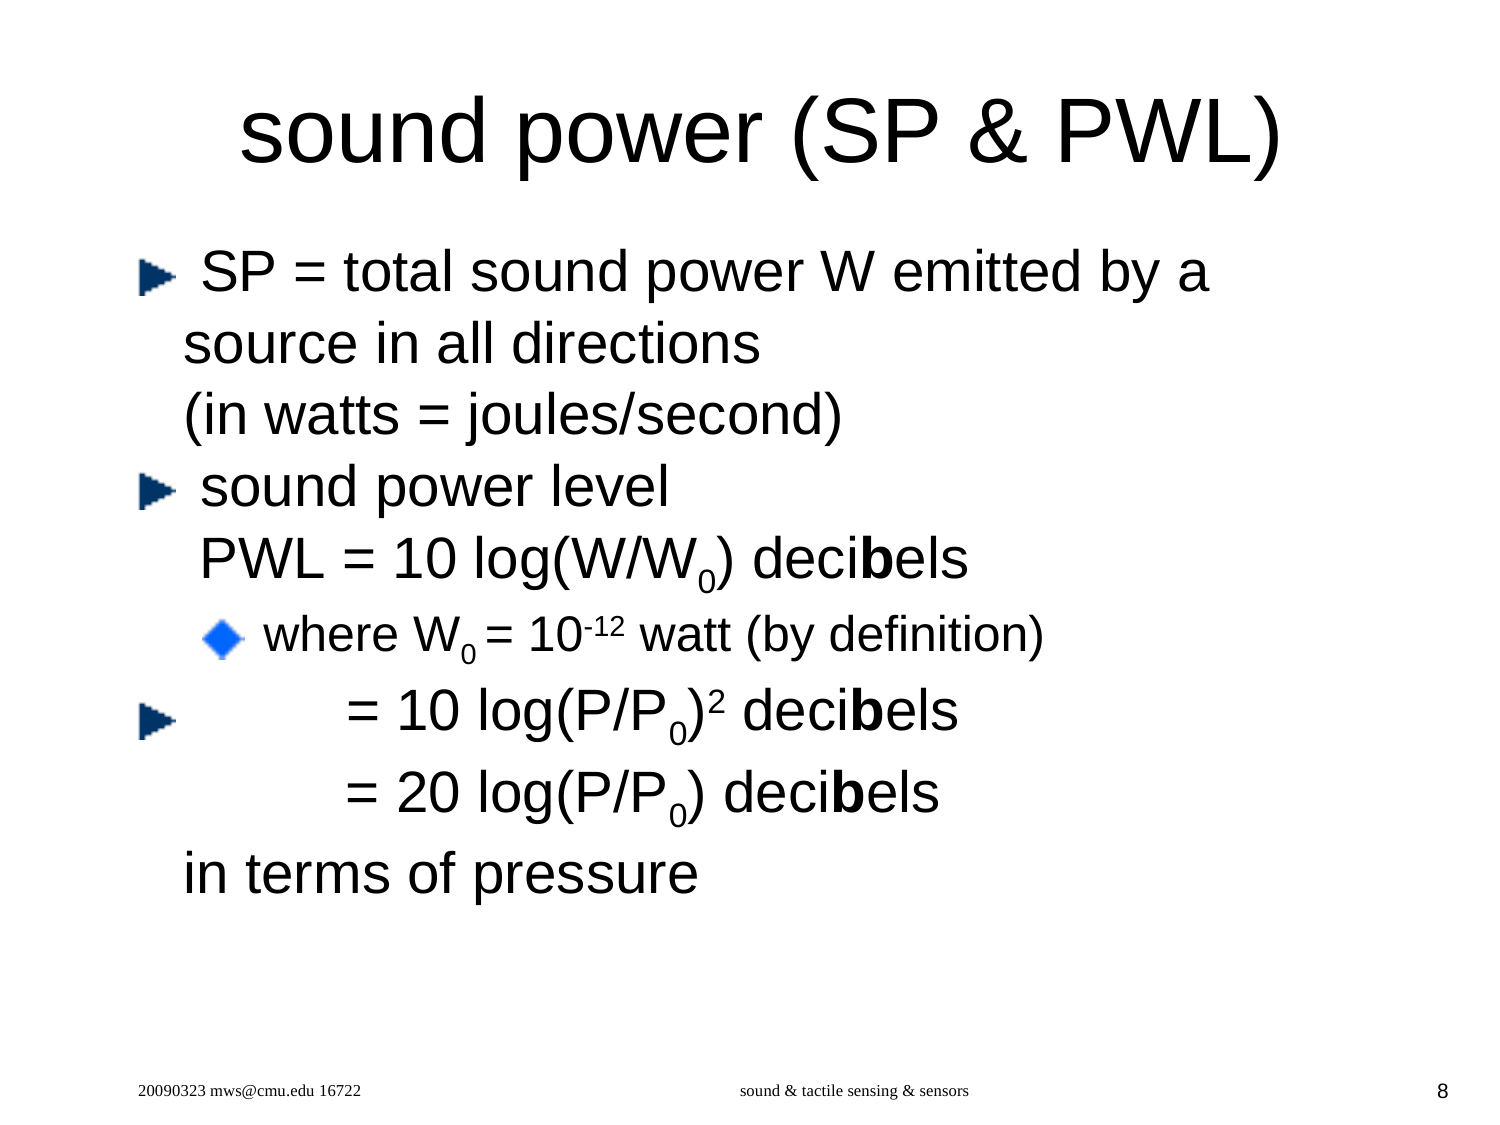

# sound power (SP & PWL)
 SP = total sound power W emitted by a source in all directions
(in watts = joules/second)
 sound power level
 PWL = 10 log(W/W0) decibels
 where W0 = 10-12 watt (by definition)
 = 10 log(P/P0)2 decibels
 = 20 log(P/P0) decibels
in terms of pressure
8
20090323 mws@cmu.edu 16722
sound & tactile sensing & sensors